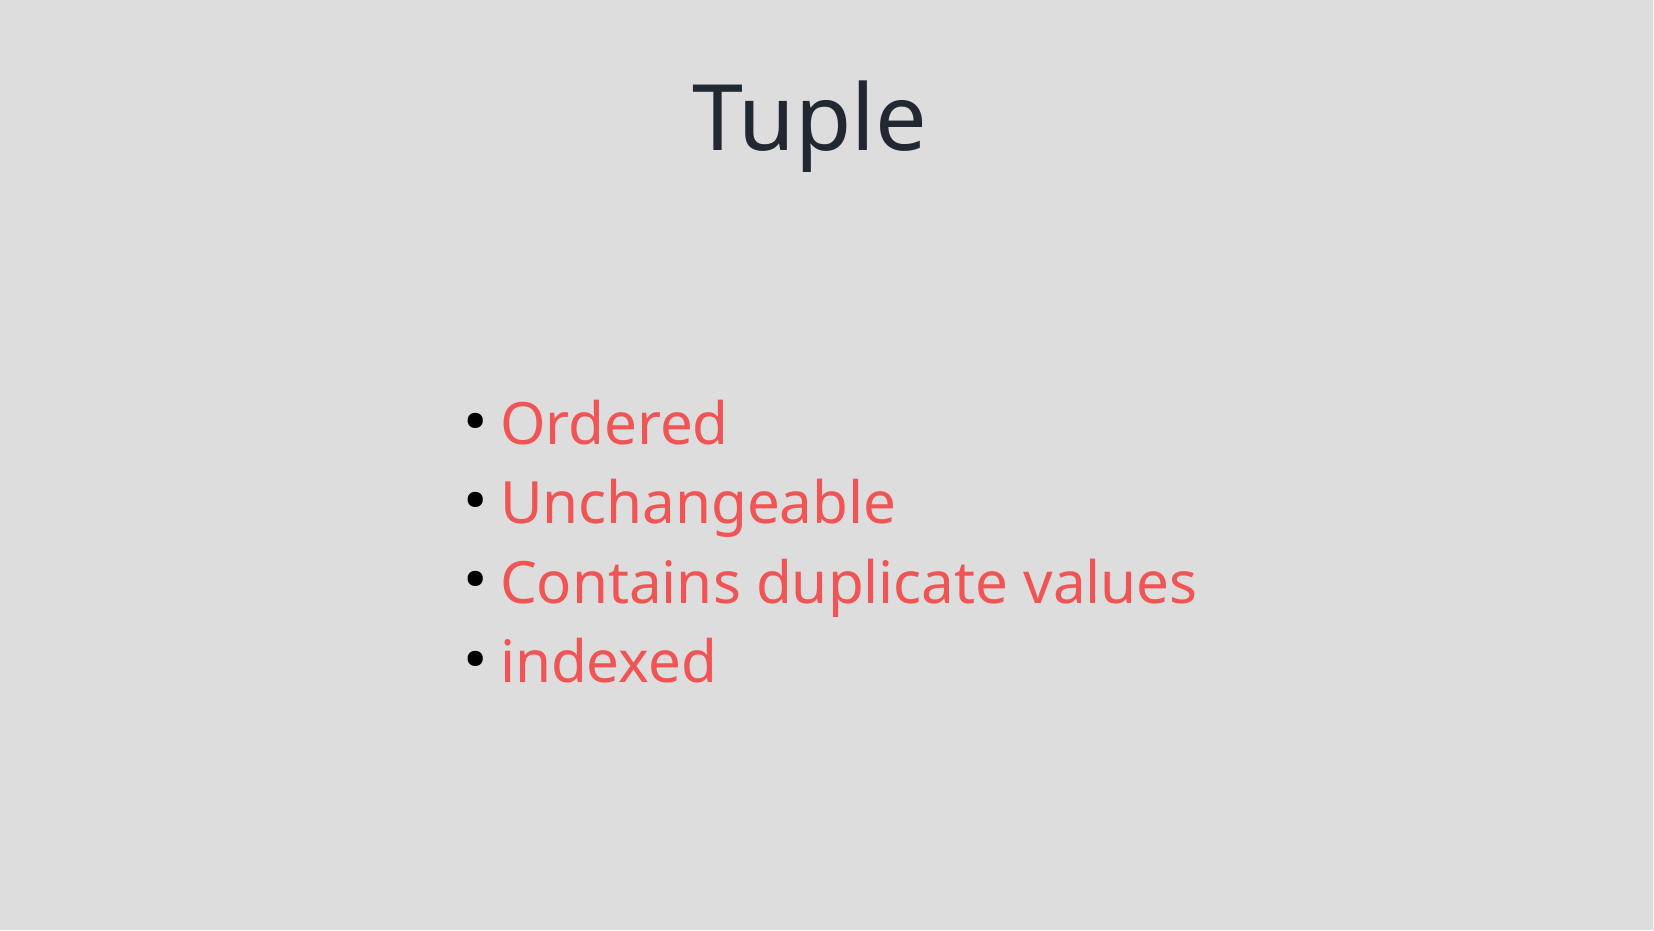

# Tuple
Ordered
Unchangeable
Contains duplicate values
indexed